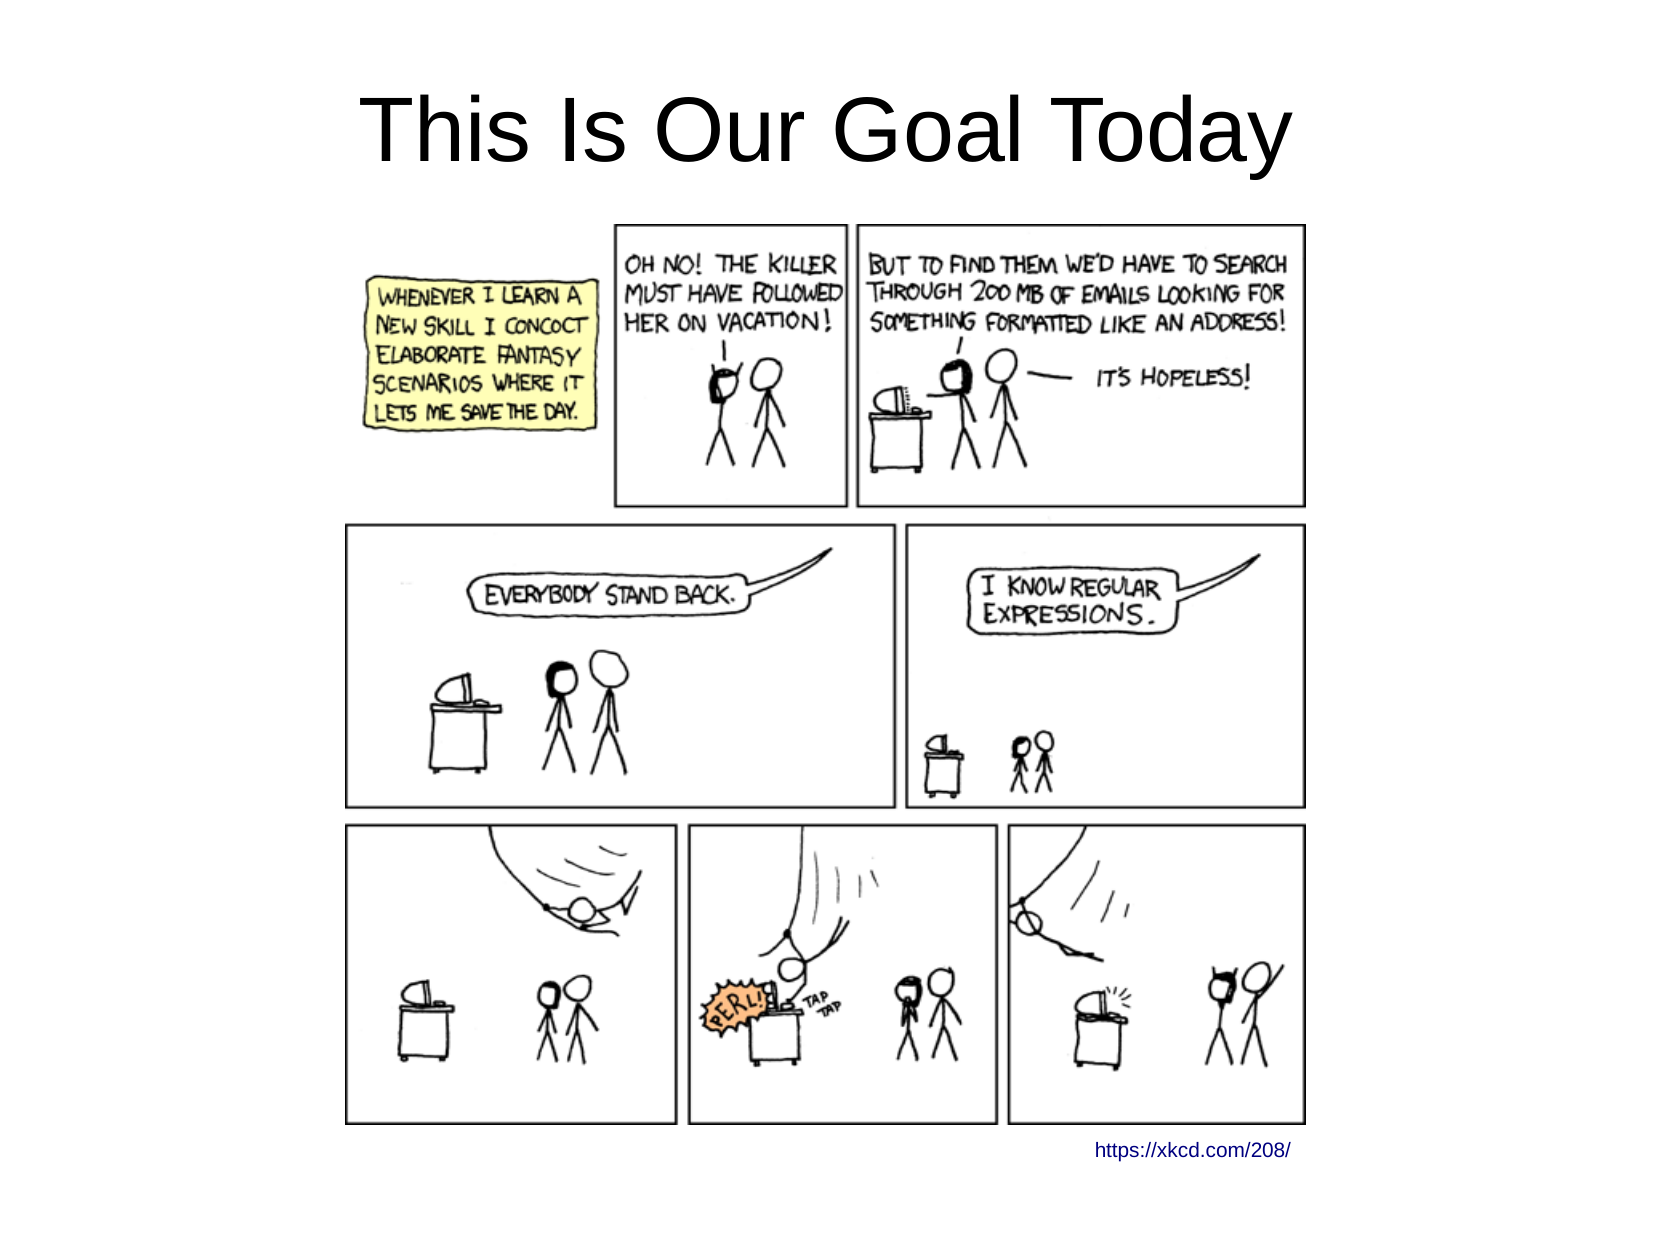

# This Is Our Goal Today
https://xkcd.com/208/